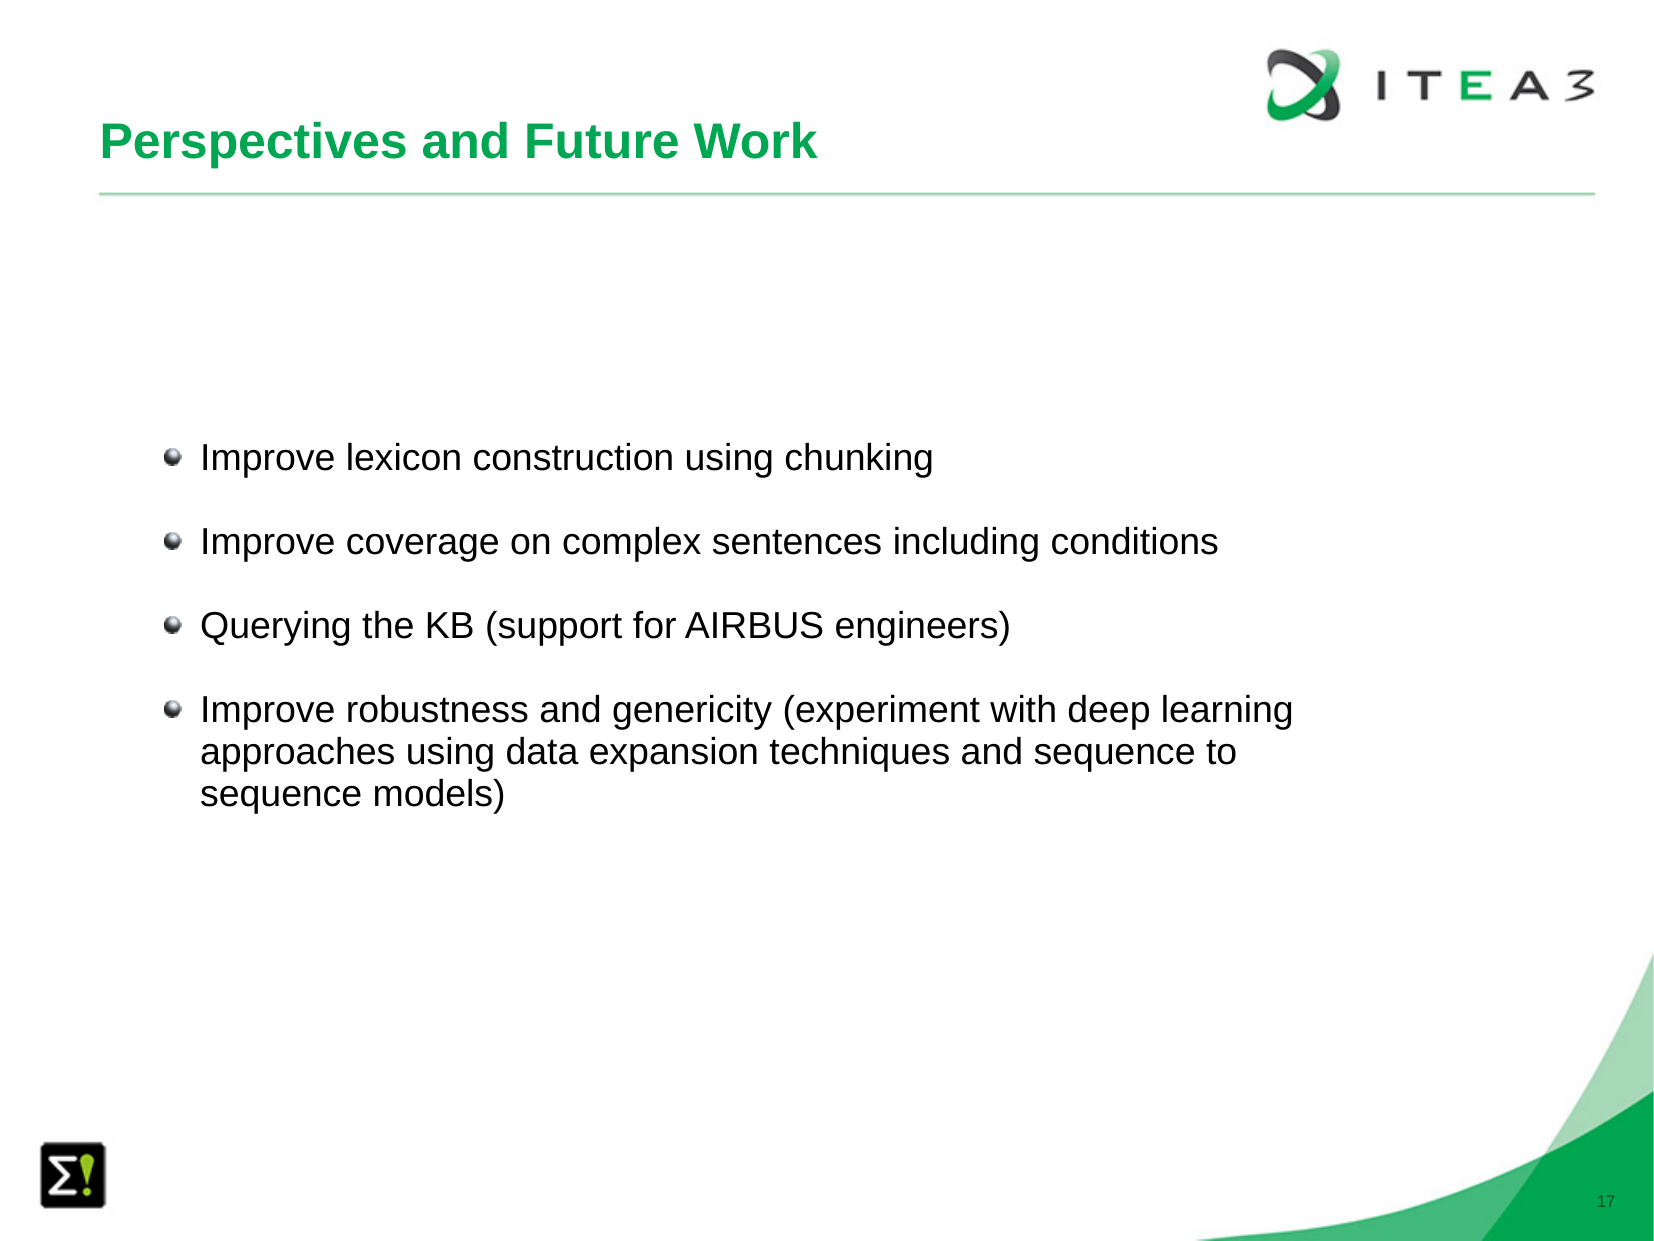

# Perspectives and Future Work
Improve lexicon construction using chunking
Improve coverage on complex sentences including conditions
Querying the KB (support for AIRBUS engineers)
Improve robustness and genericity (experiment with deep learning
approaches using data expansion techniques and sequence to
sequence models)